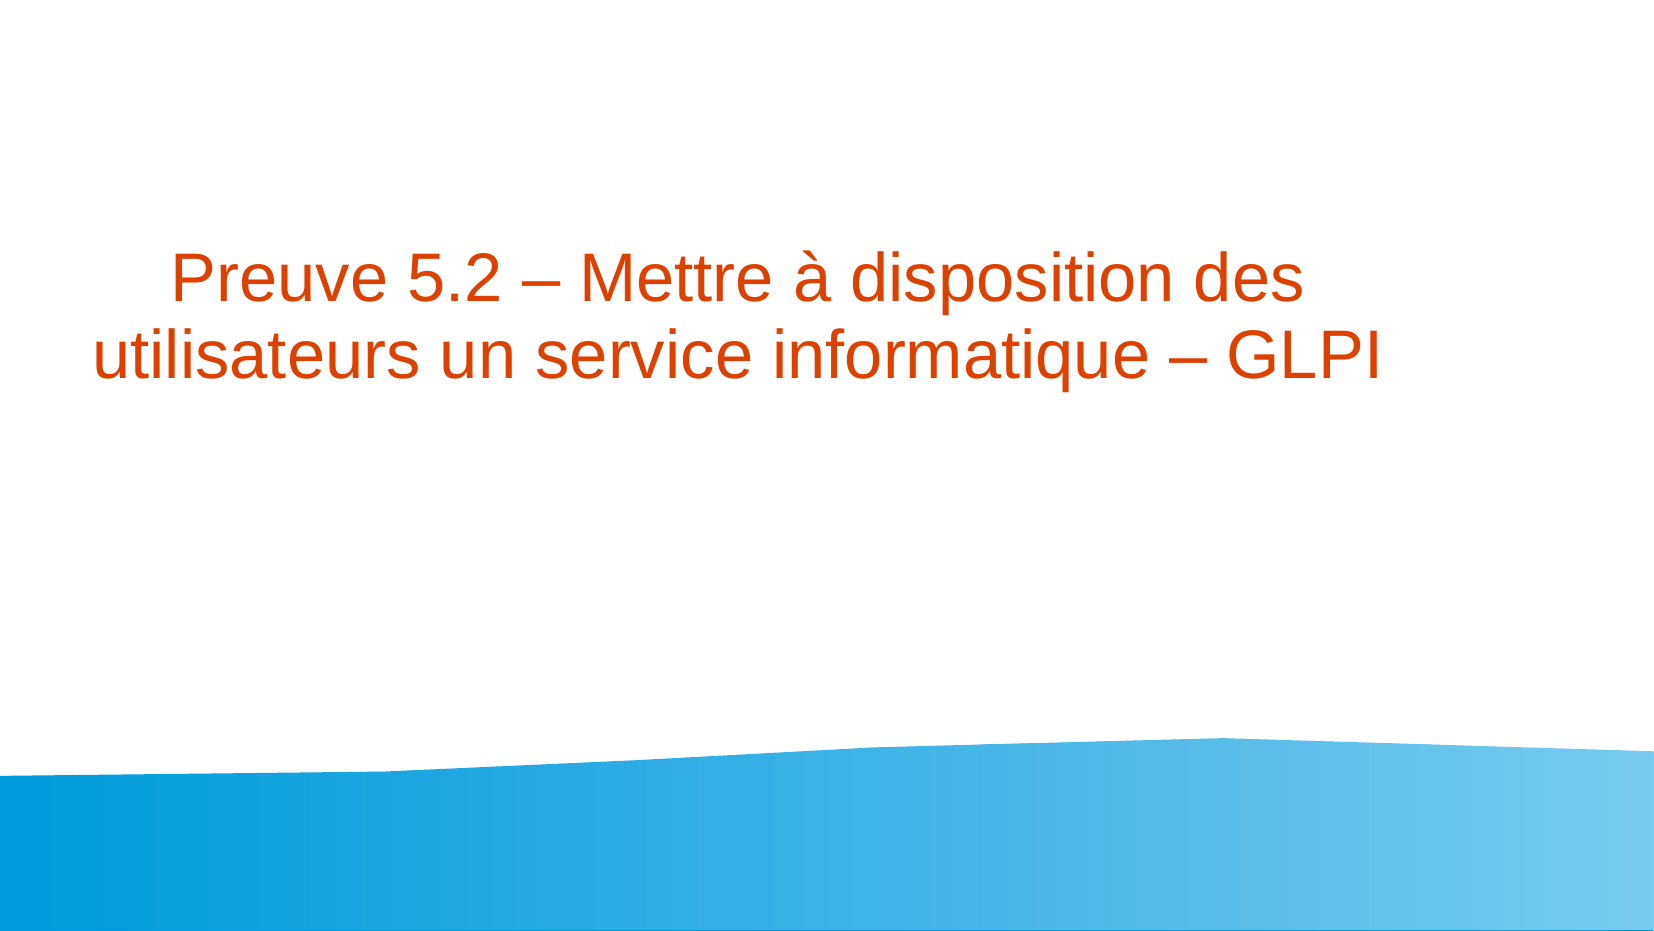

# Preuve 5.2 – Mettre à disposition des utilisateurs un service informatique – GLPI